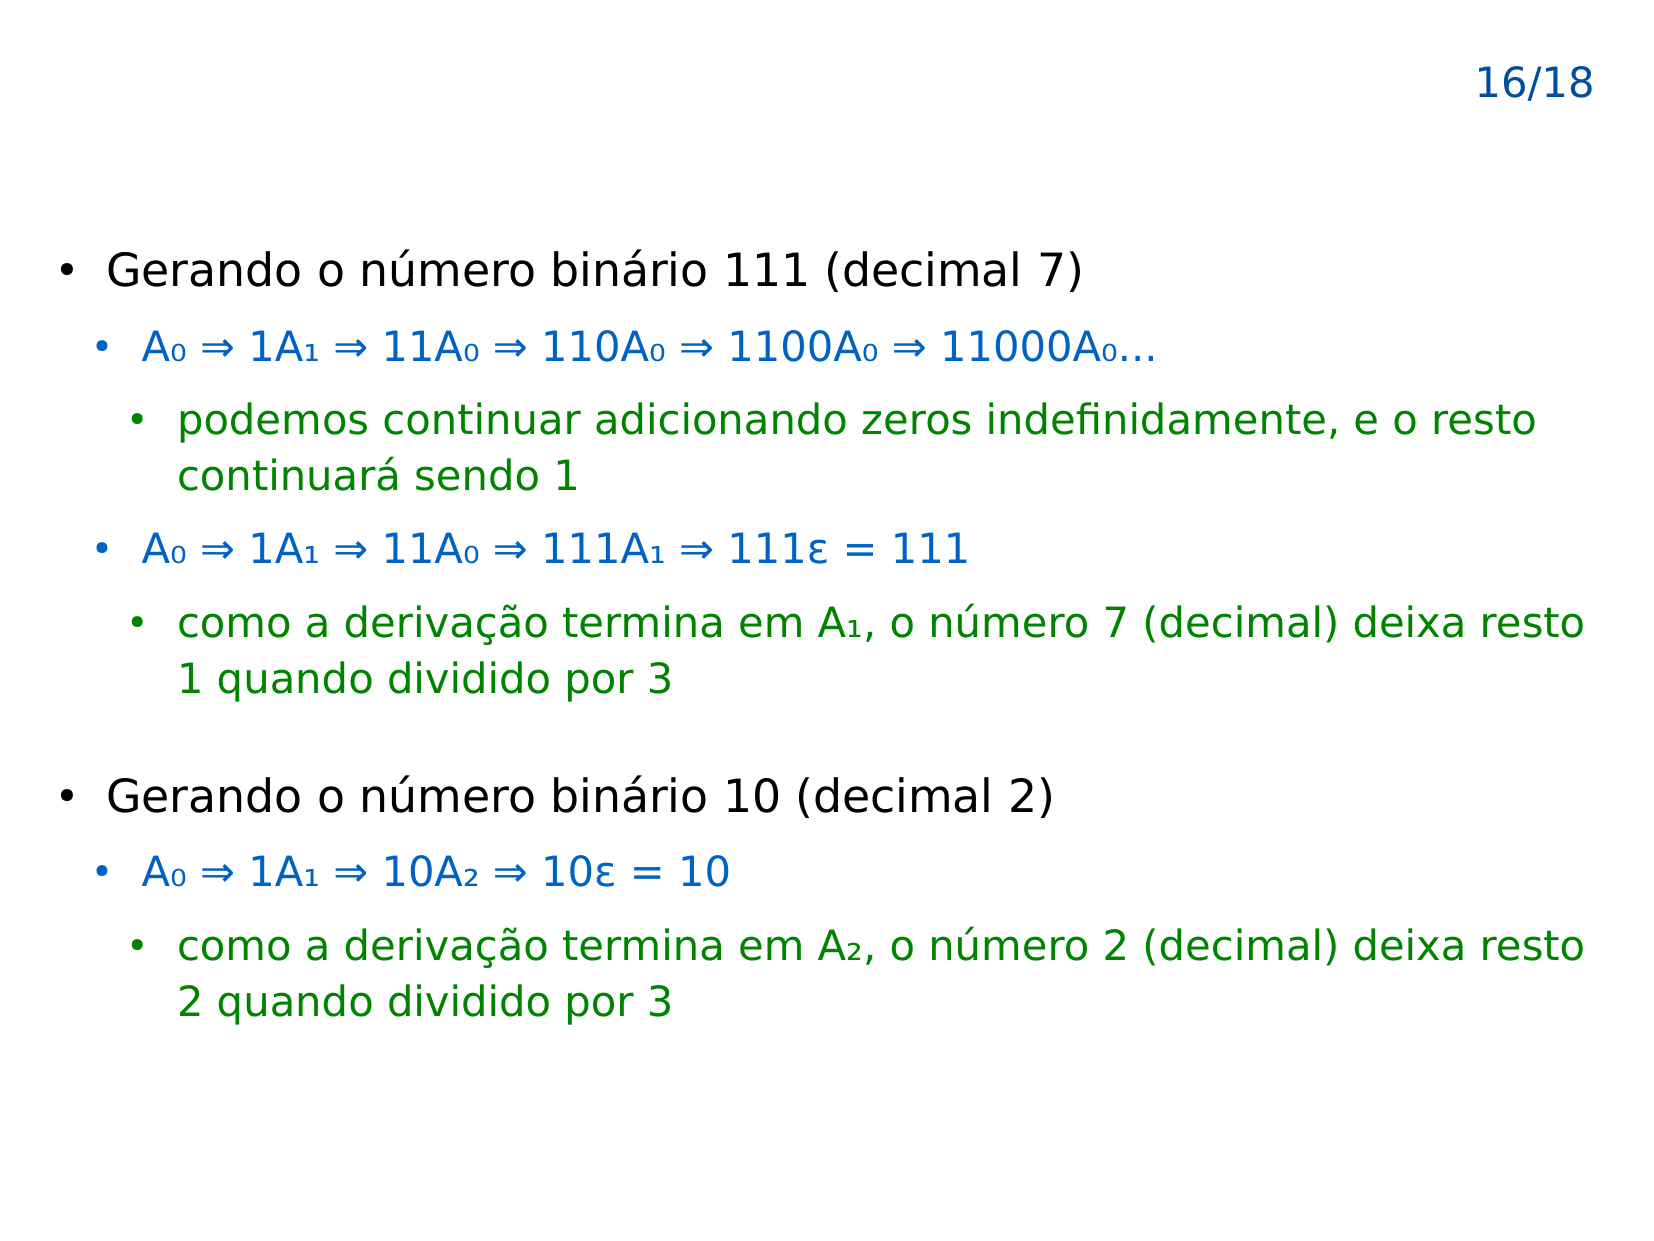

#
16
Gerando o número binário 111 (decimal 7)
A₀ ⇒ 1A₁ ⇒ 11A₀ ⇒ 110A₀ ⇒ 1100A₀ ⇒ 11000A₀...
podemos continuar adicionando zeros indefinidamente, e o resto continuará sendo 1
A₀ ⇒ 1A₁ ⇒ 11A₀ ⇒ 111A₁ ⇒ 111ε = 111
como a derivação termina em A₁, o número 7 (decimal) deixa resto 1 quando dividido por 3
Gerando o número binário 10 (decimal 2)
A₀ ⇒ 1A₁ ⇒ 10A₂ ⇒ 10ε = 10
como a derivação termina em A₂, o número 2 (decimal) deixa resto 2 quando dividido por 3